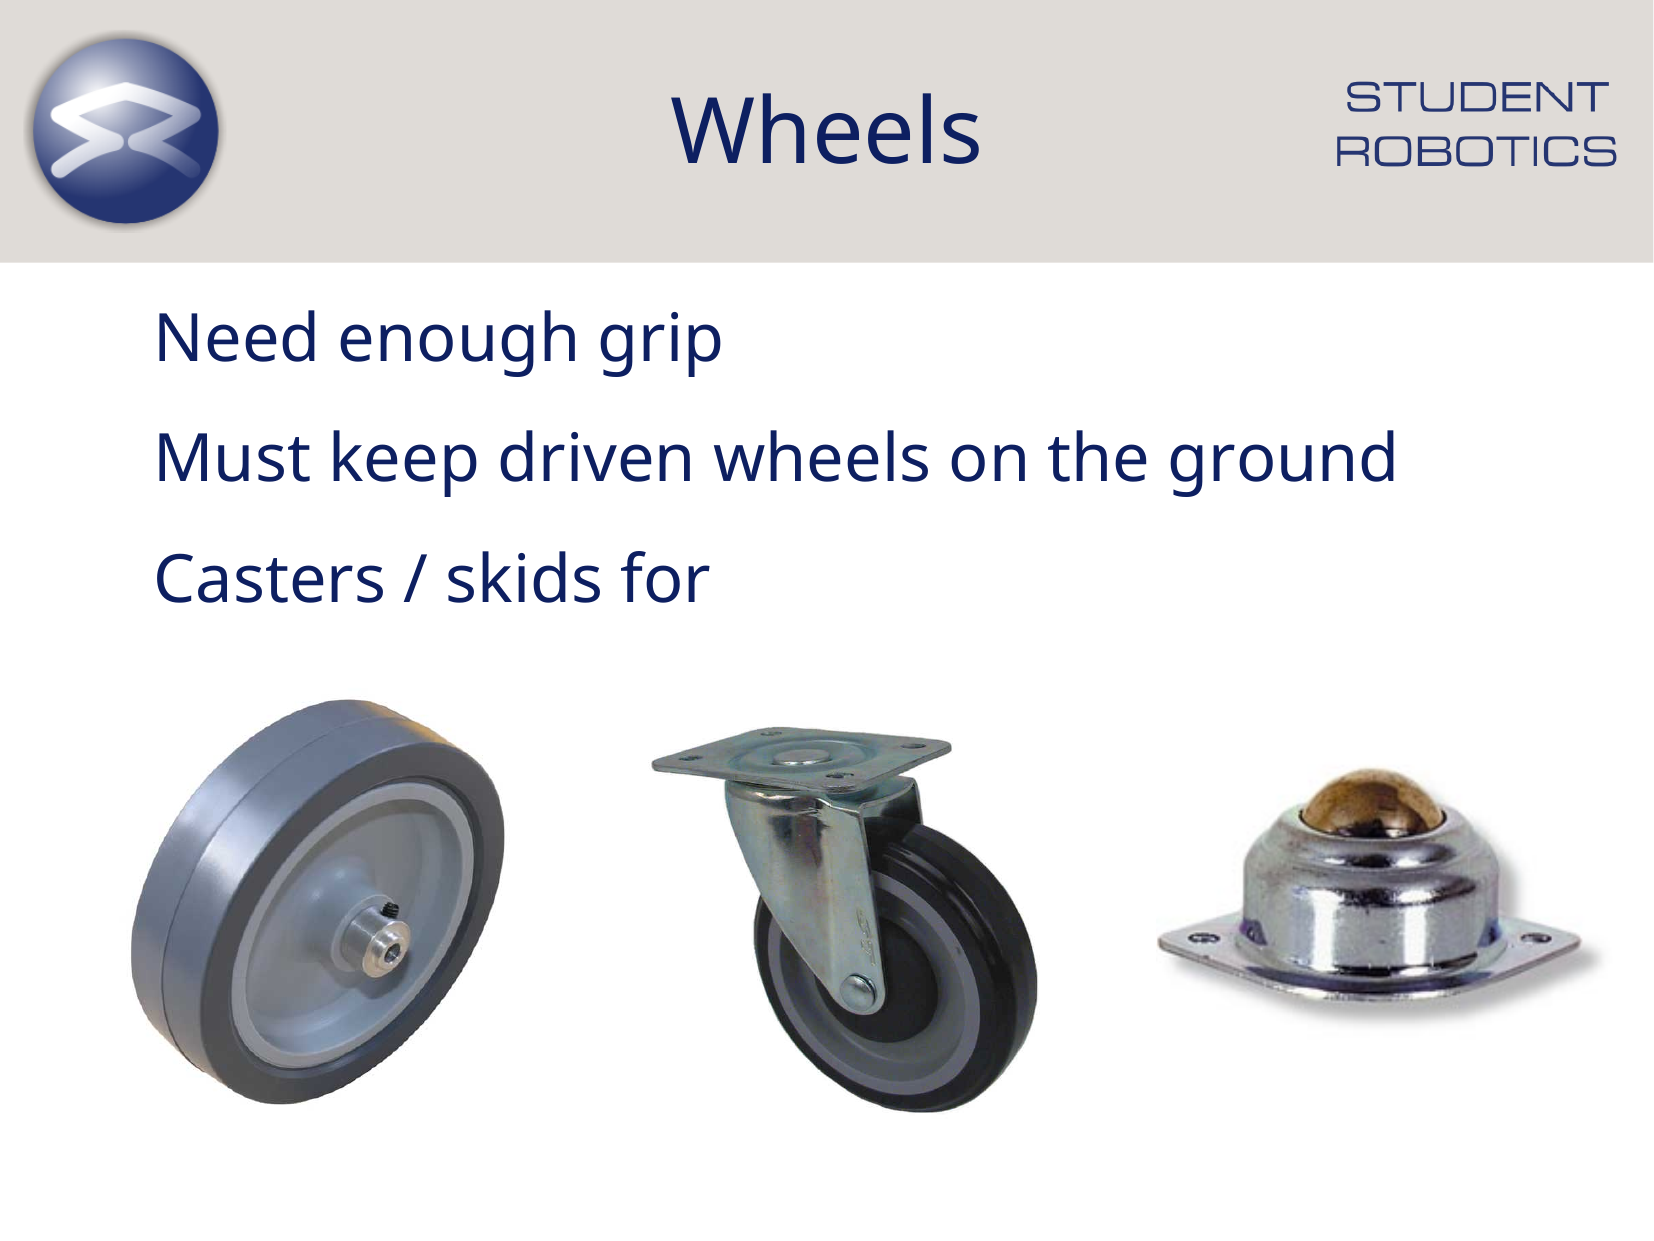

# Wheels
Need enough grip
Must keep driven wheels on the ground
Casters / skids for